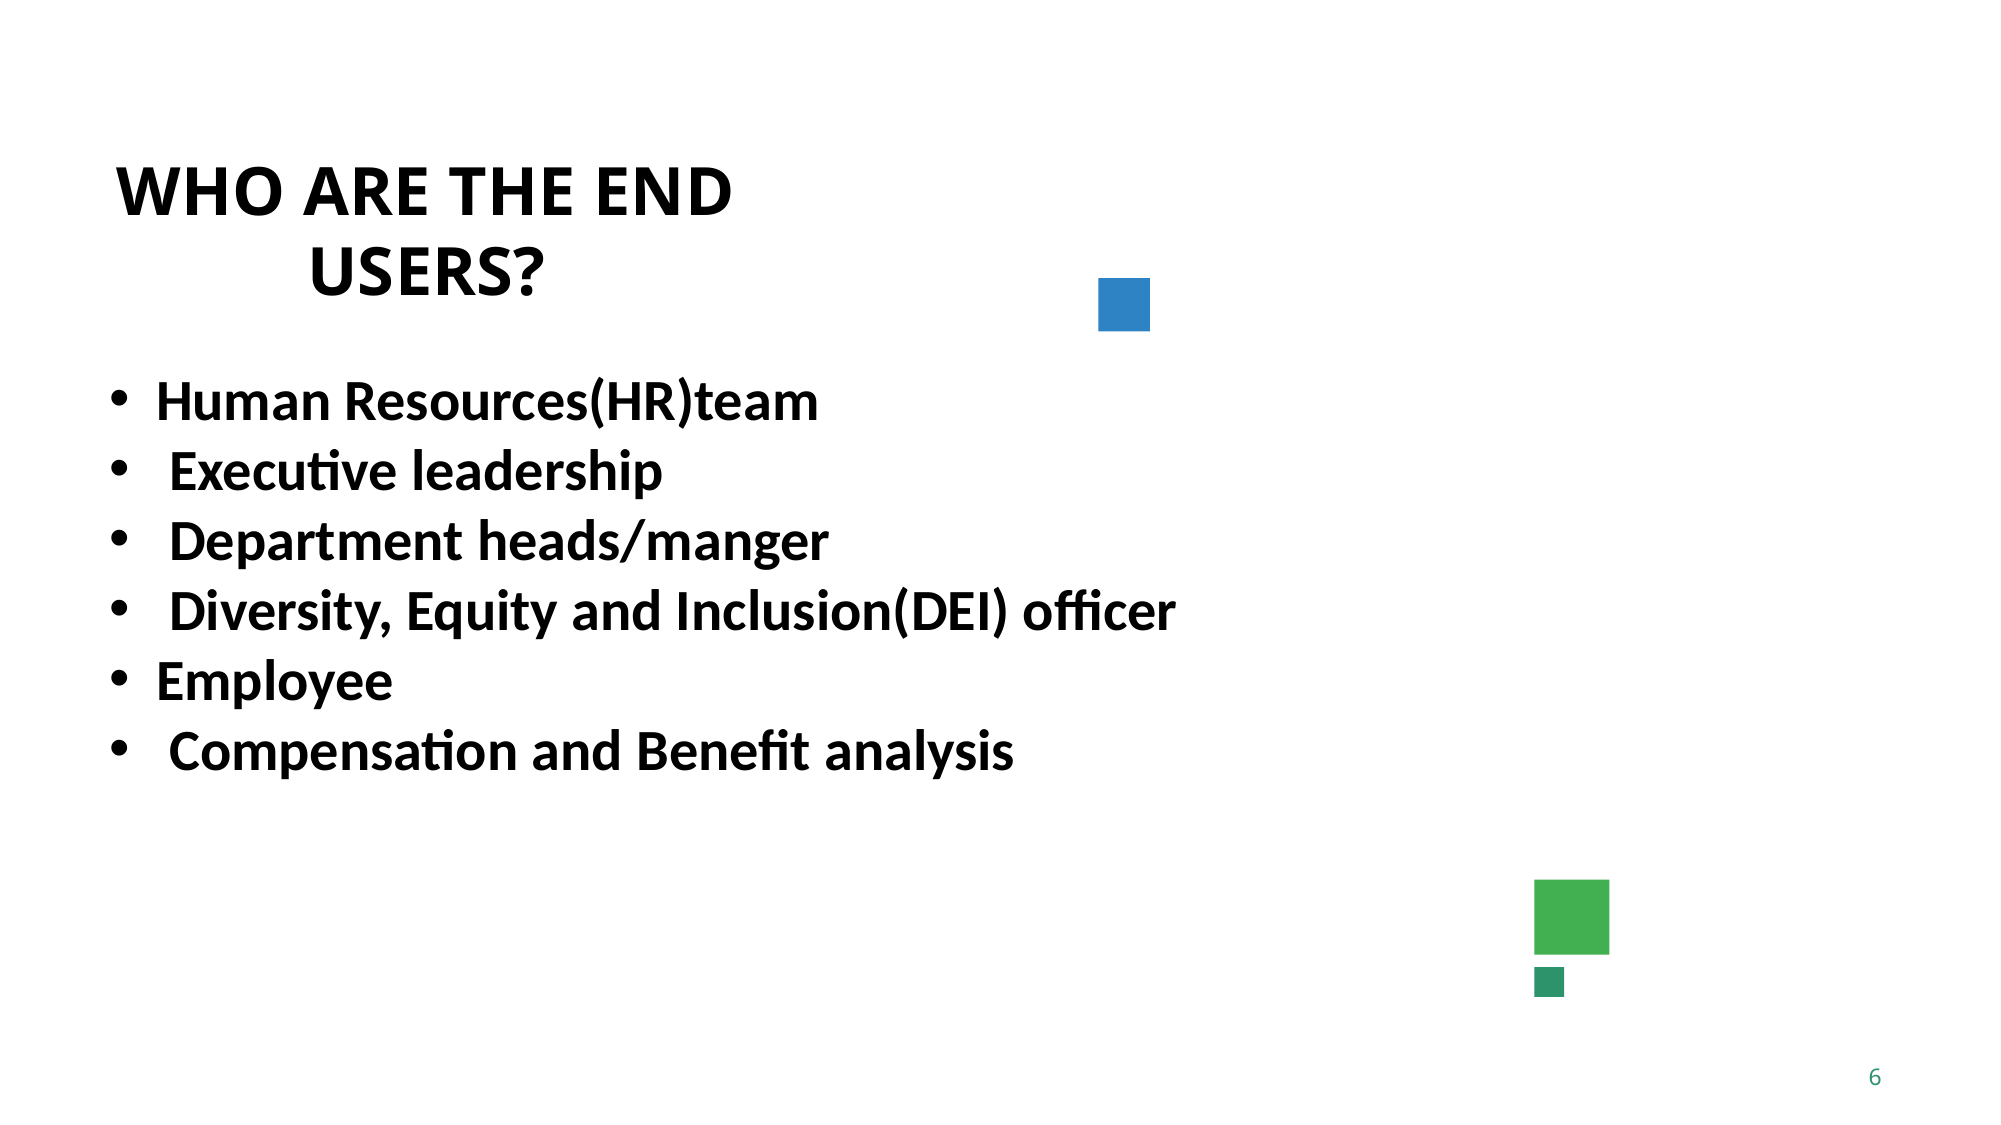

# WHO ARE THE END USERS?
Human Resources(HR)team
 Executive leadership
 Department heads/manger
 Diversity, Equity and Inclusion(DEI) officer
Employee
 Compensation and Benefit analysis